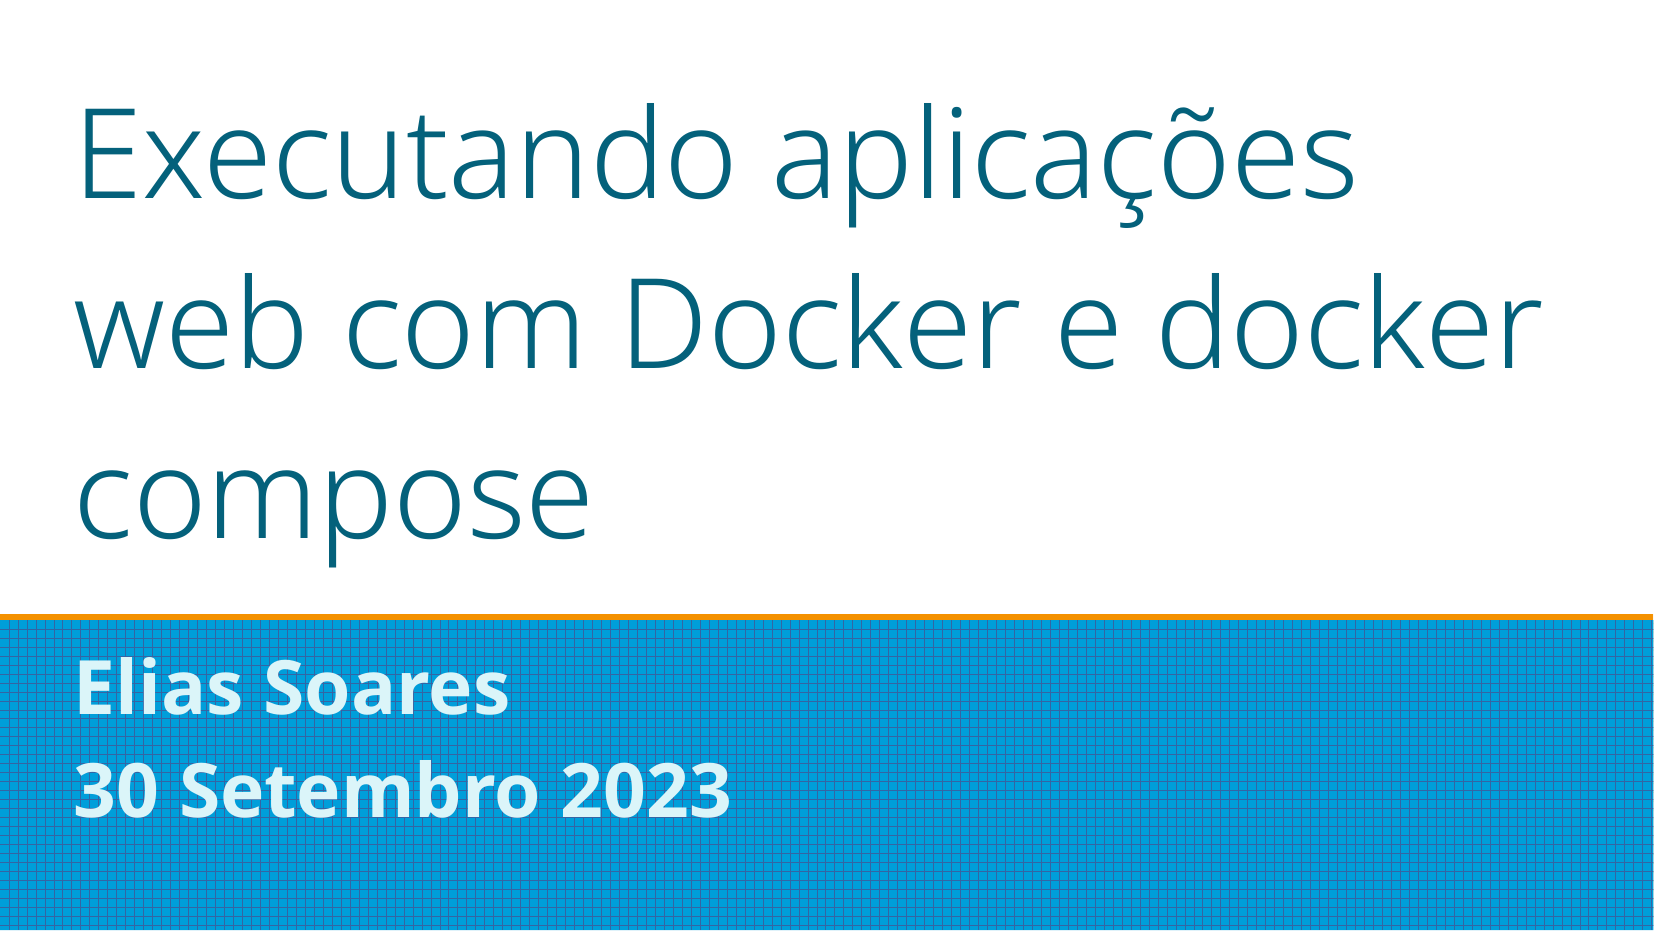

# Executando aplicações web com Docker e docker compose
Elias Soares
30 Setembro 2023